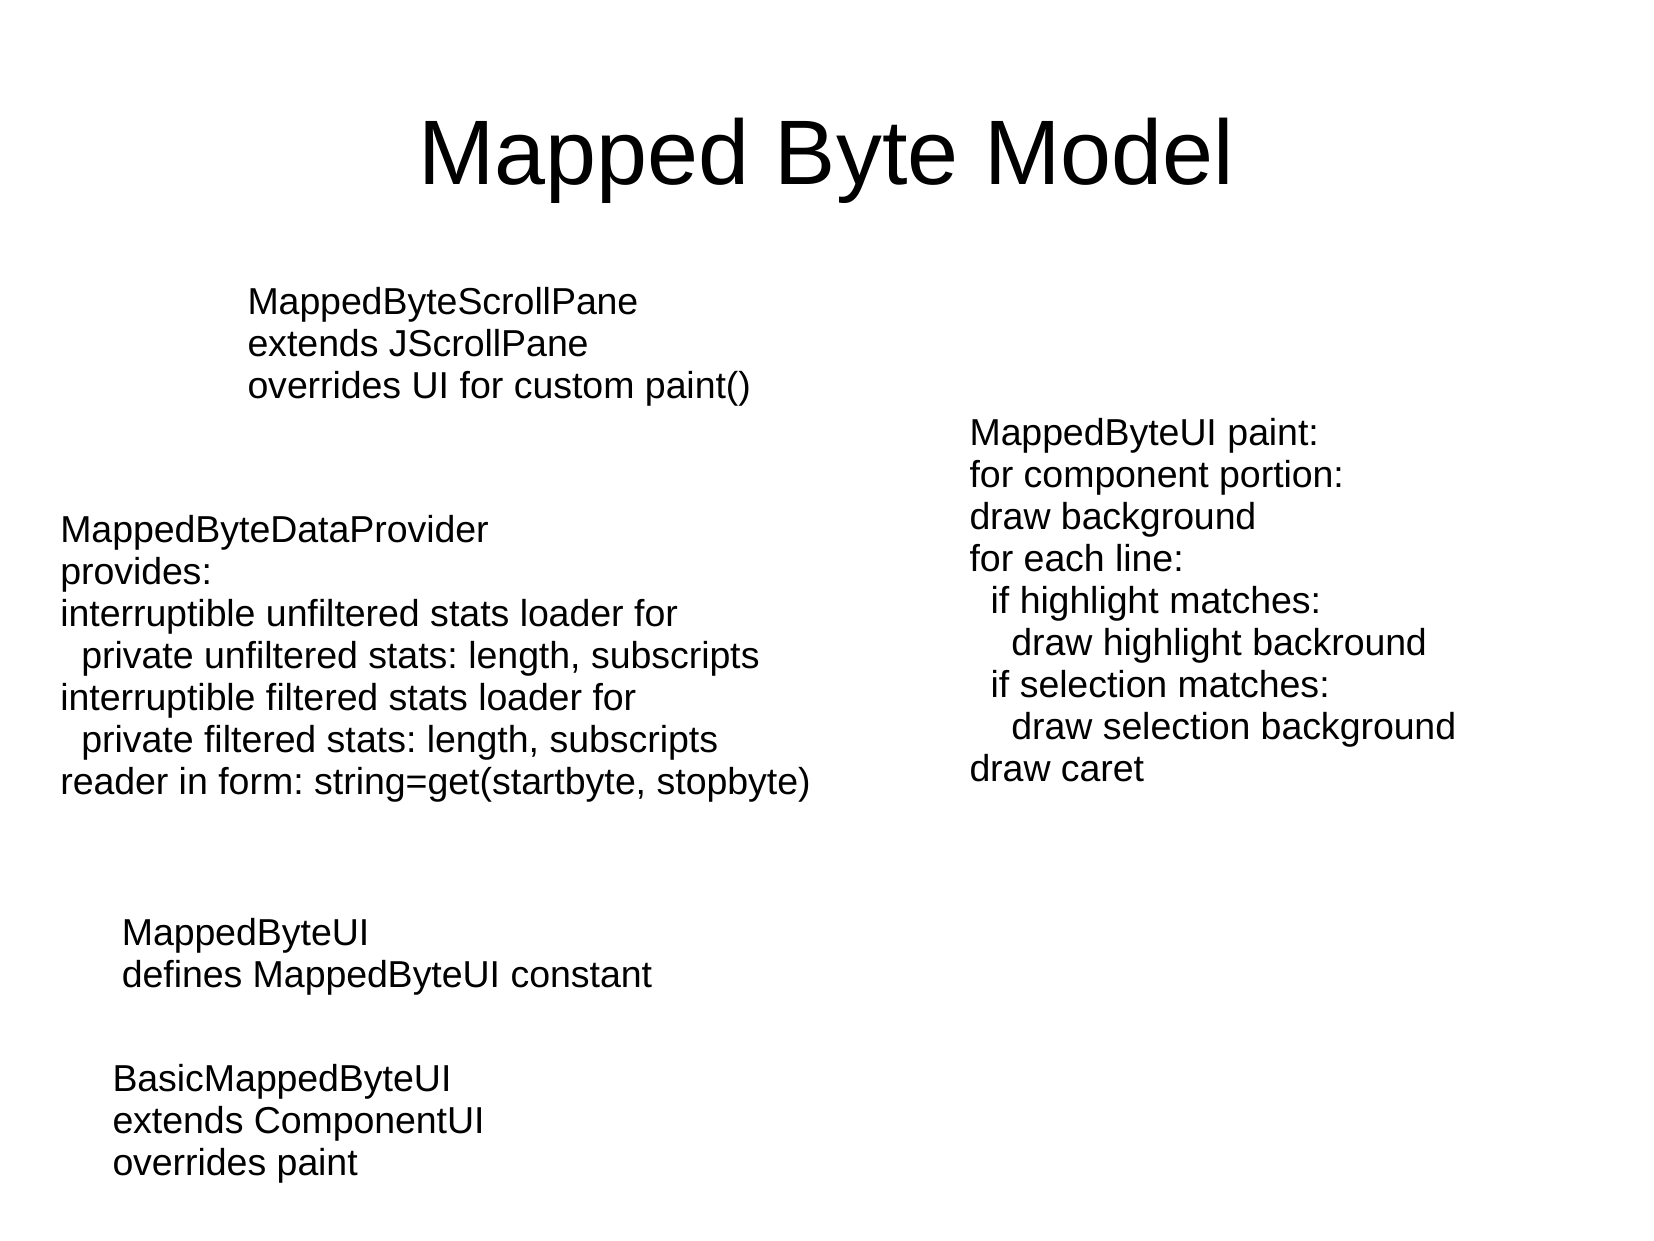

# Mapped Byte Model
MappedByteScrollPane
extends JScrollPane
overrides UI for custom paint()
MappedByteUI paint:
for component portion:
draw background
for each line:
 if highlight matches:
 draw highlight backround
 if selection matches:
 draw selection background
draw caret
MappedByteDataProvider
provides:
interruptible unfiltered stats loader for
 private unfiltered stats: length, subscripts
interruptible filtered stats loader for
 private filtered stats: length, subscripts
reader in form: string=get(startbyte, stopbyte)
MappedByteUI
defines MappedByteUI constant
BasicMappedByteUI
extends ComponentUI
overrides paint